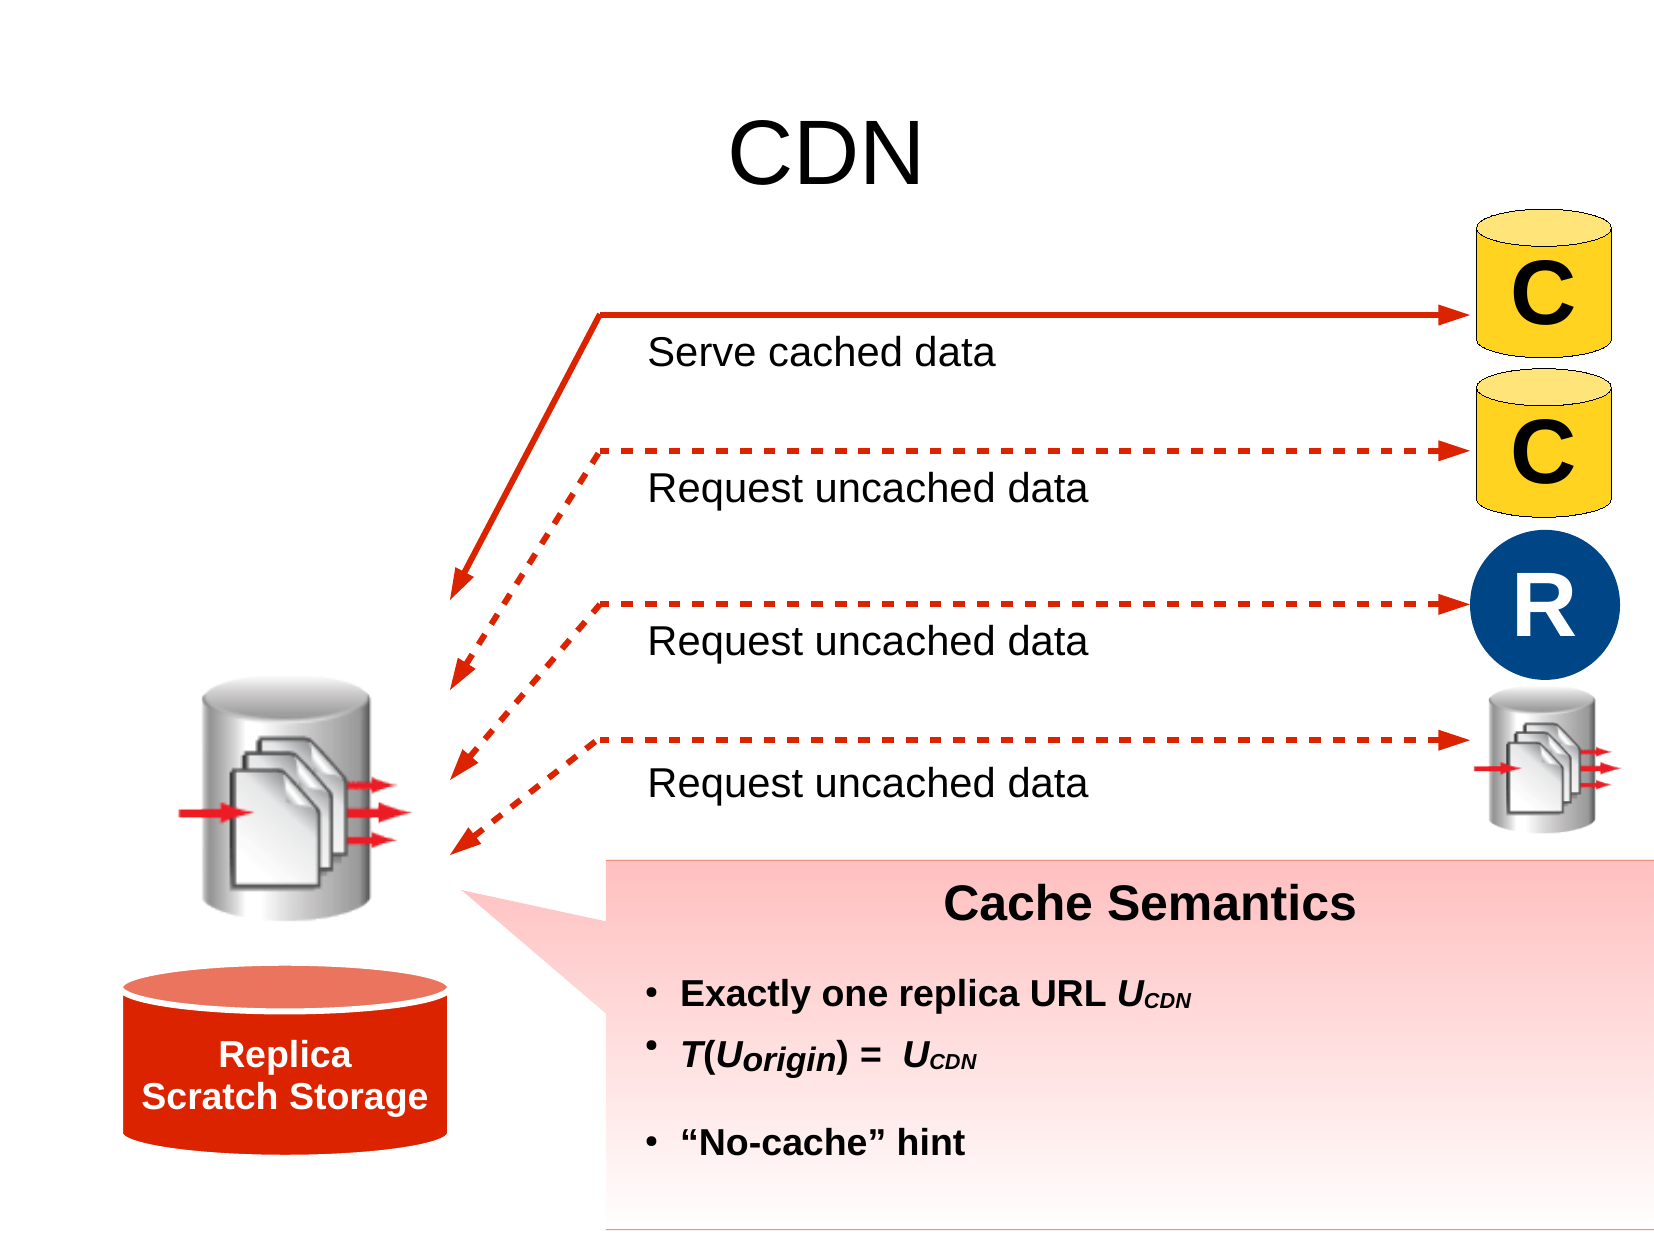

# CDN
C
Serve cached data
C
Request uncached data
R
Request uncached data
Request uncached data
Cache Semantics
Exactly one replica URL UCDN
T(Uorigin) = UCDN
“No-cache” hint
Replica
Scratch Storage